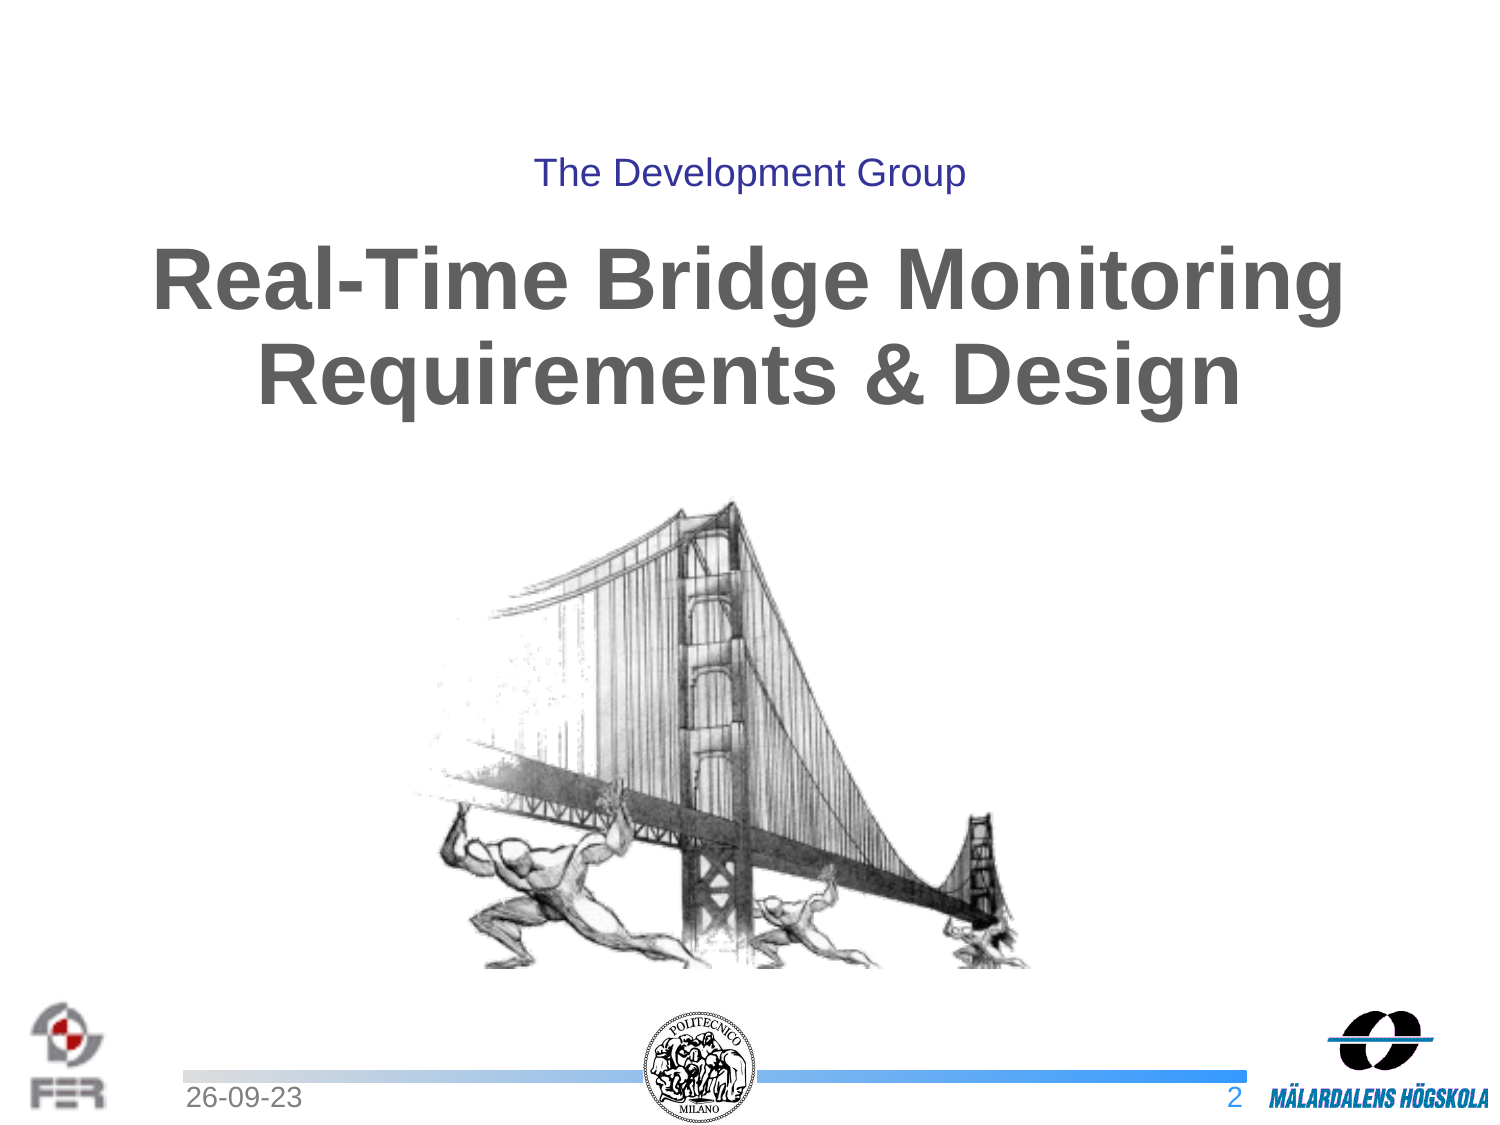

Real-Time Bridge Monitoring
Requirements & Design
The Development Group
26-08-21